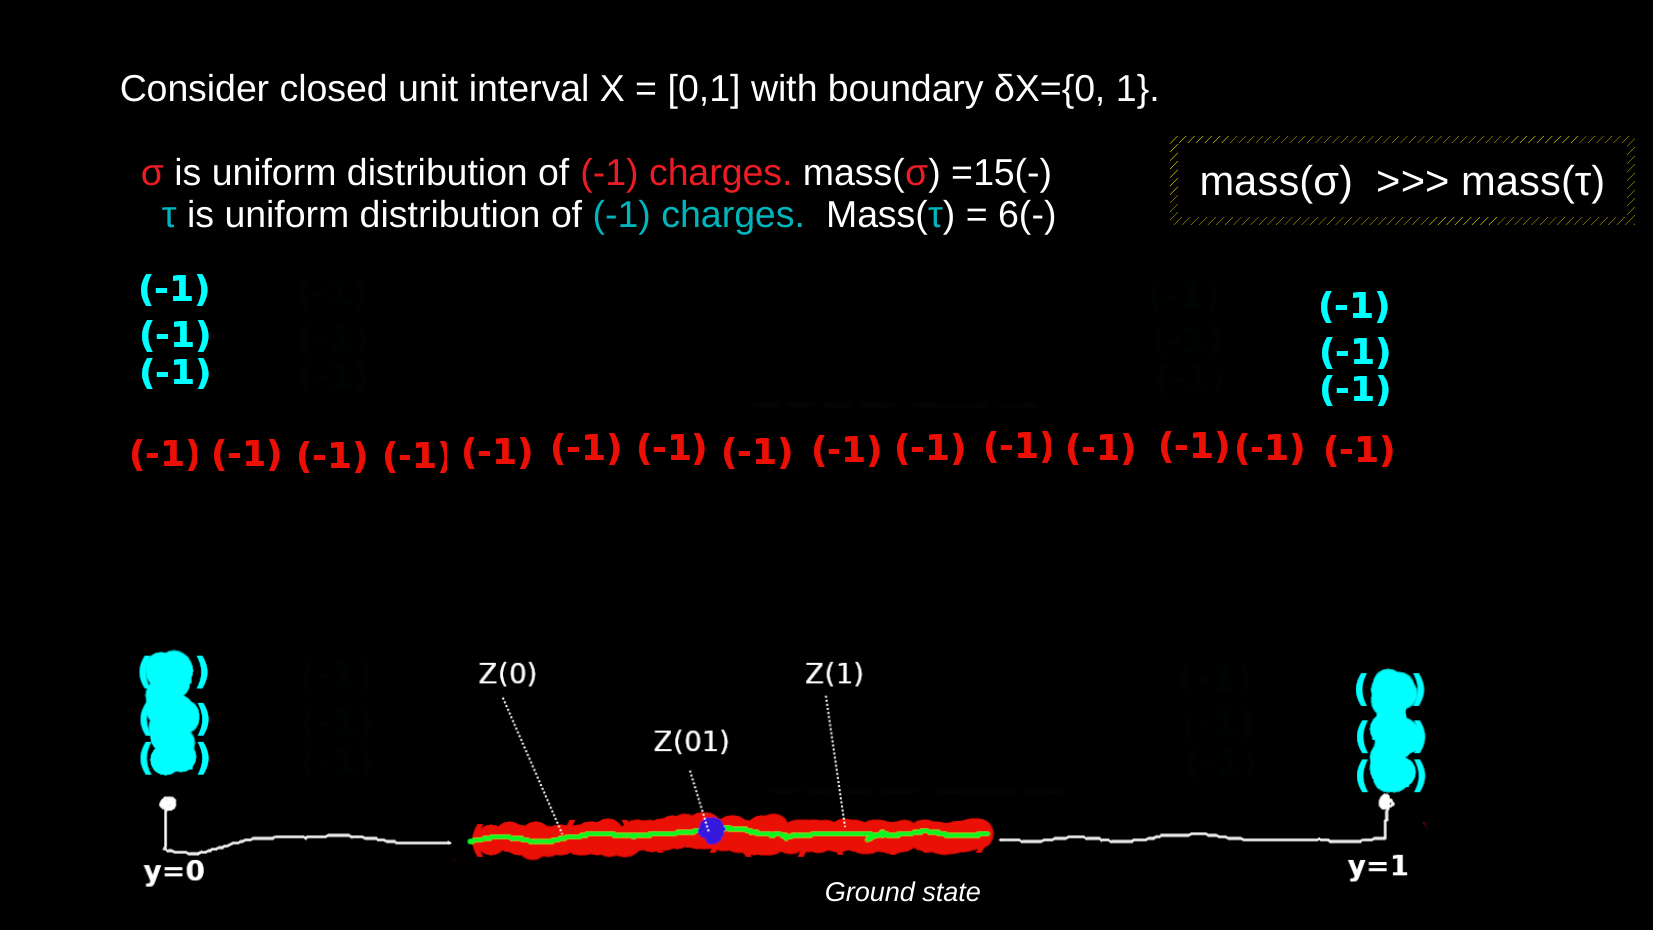

Consider closed unit interval X = [0,1] with boundary δX={0, 1}.
 σ is uniform distribution of (-1) charges. mass(σ) =15(-)
 τ is uniform distribution of (-1) charges. Mass(τ) = 6(-)
mass(σ) >>> mass(τ)
Ground state